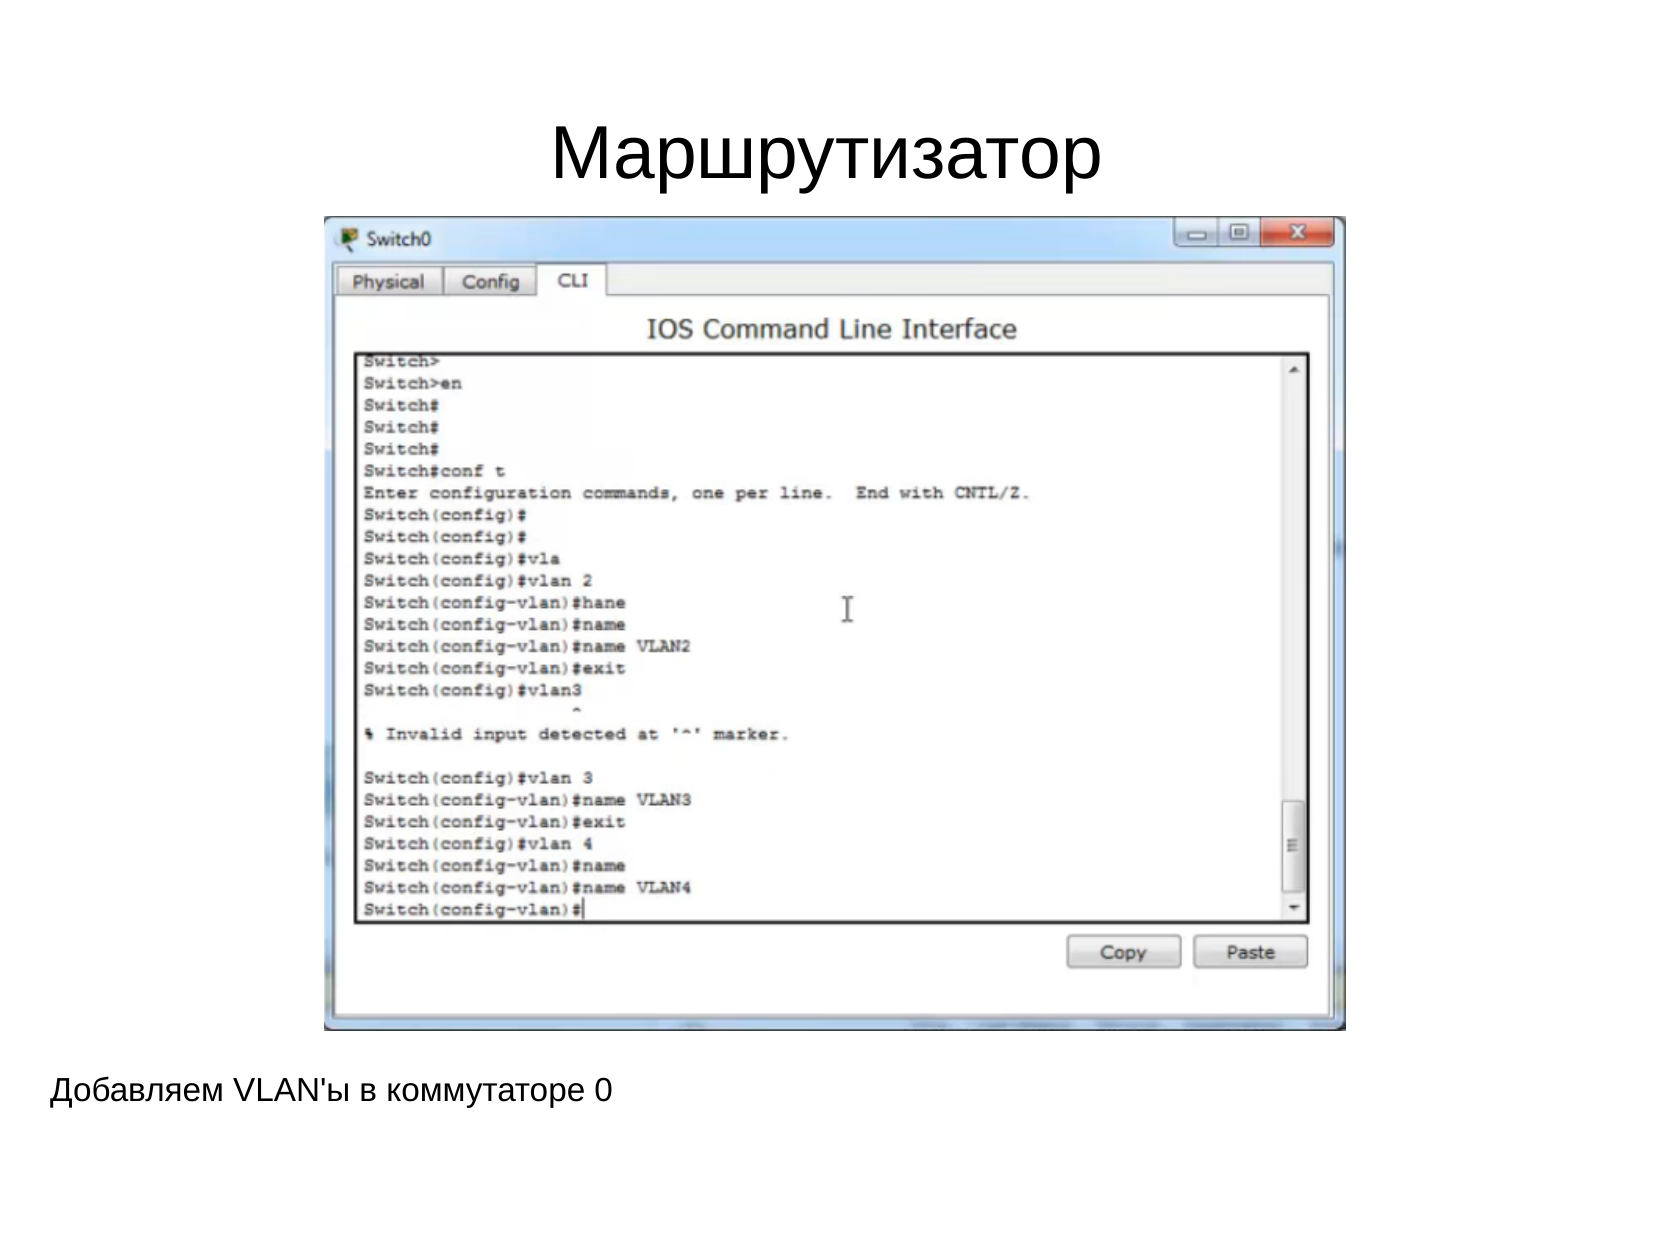

# Маршрутизатор
Добавляем VLAN'ы в коммутаторе 0